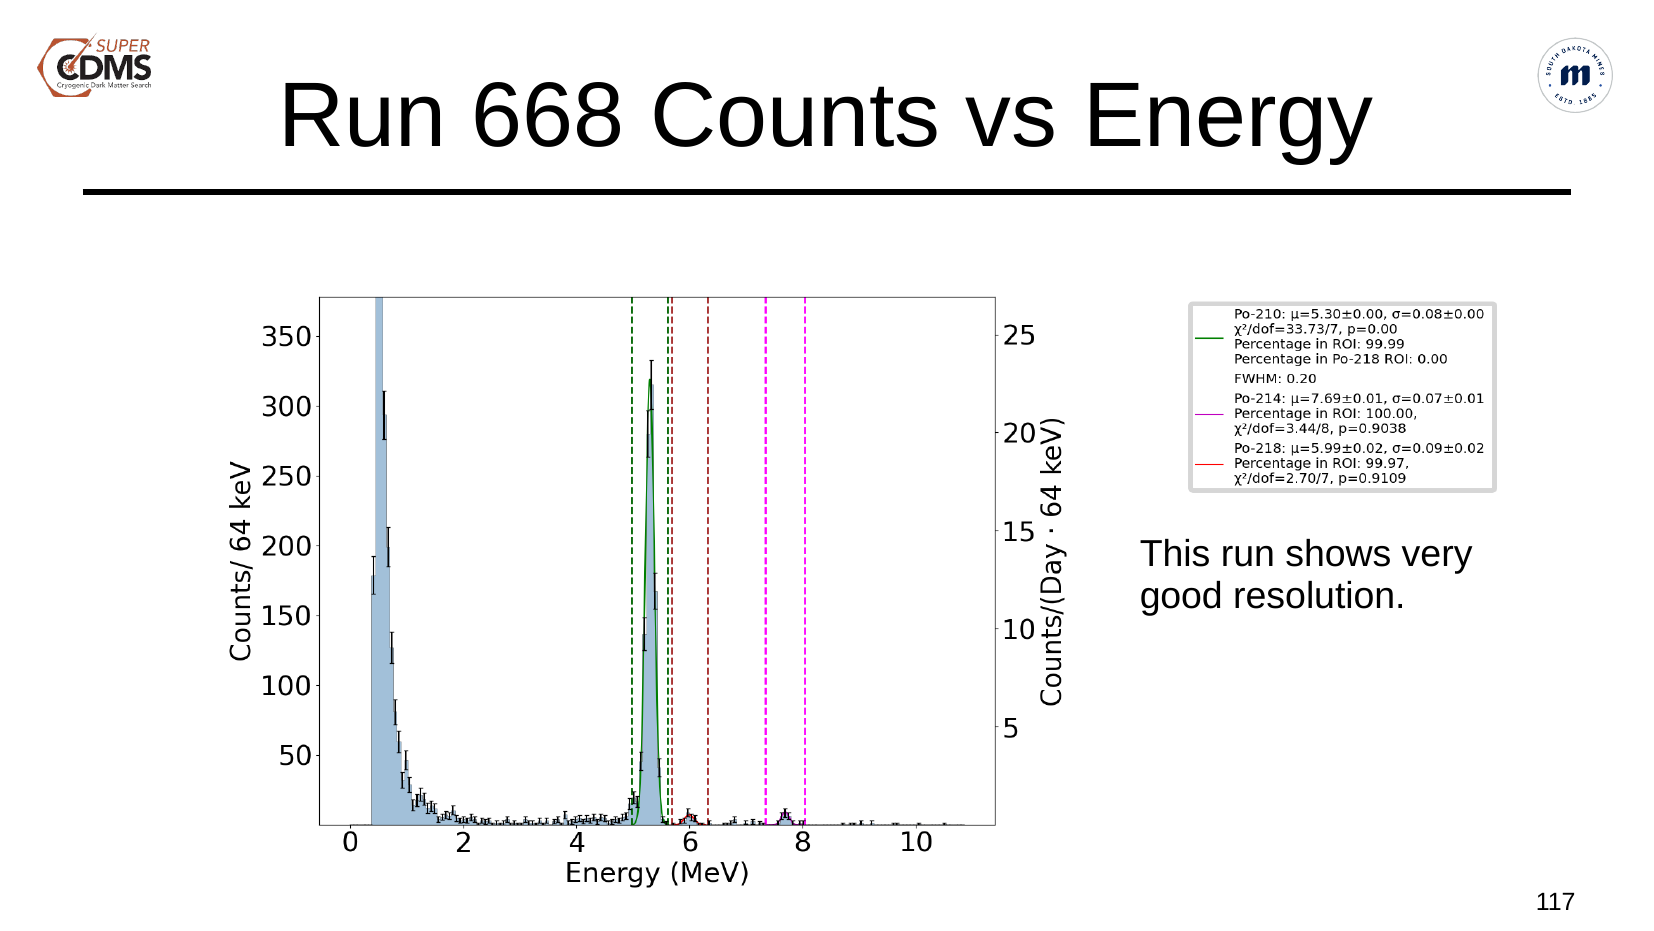

# Run 668 Counts vs Energy
This run shows very good resolution.